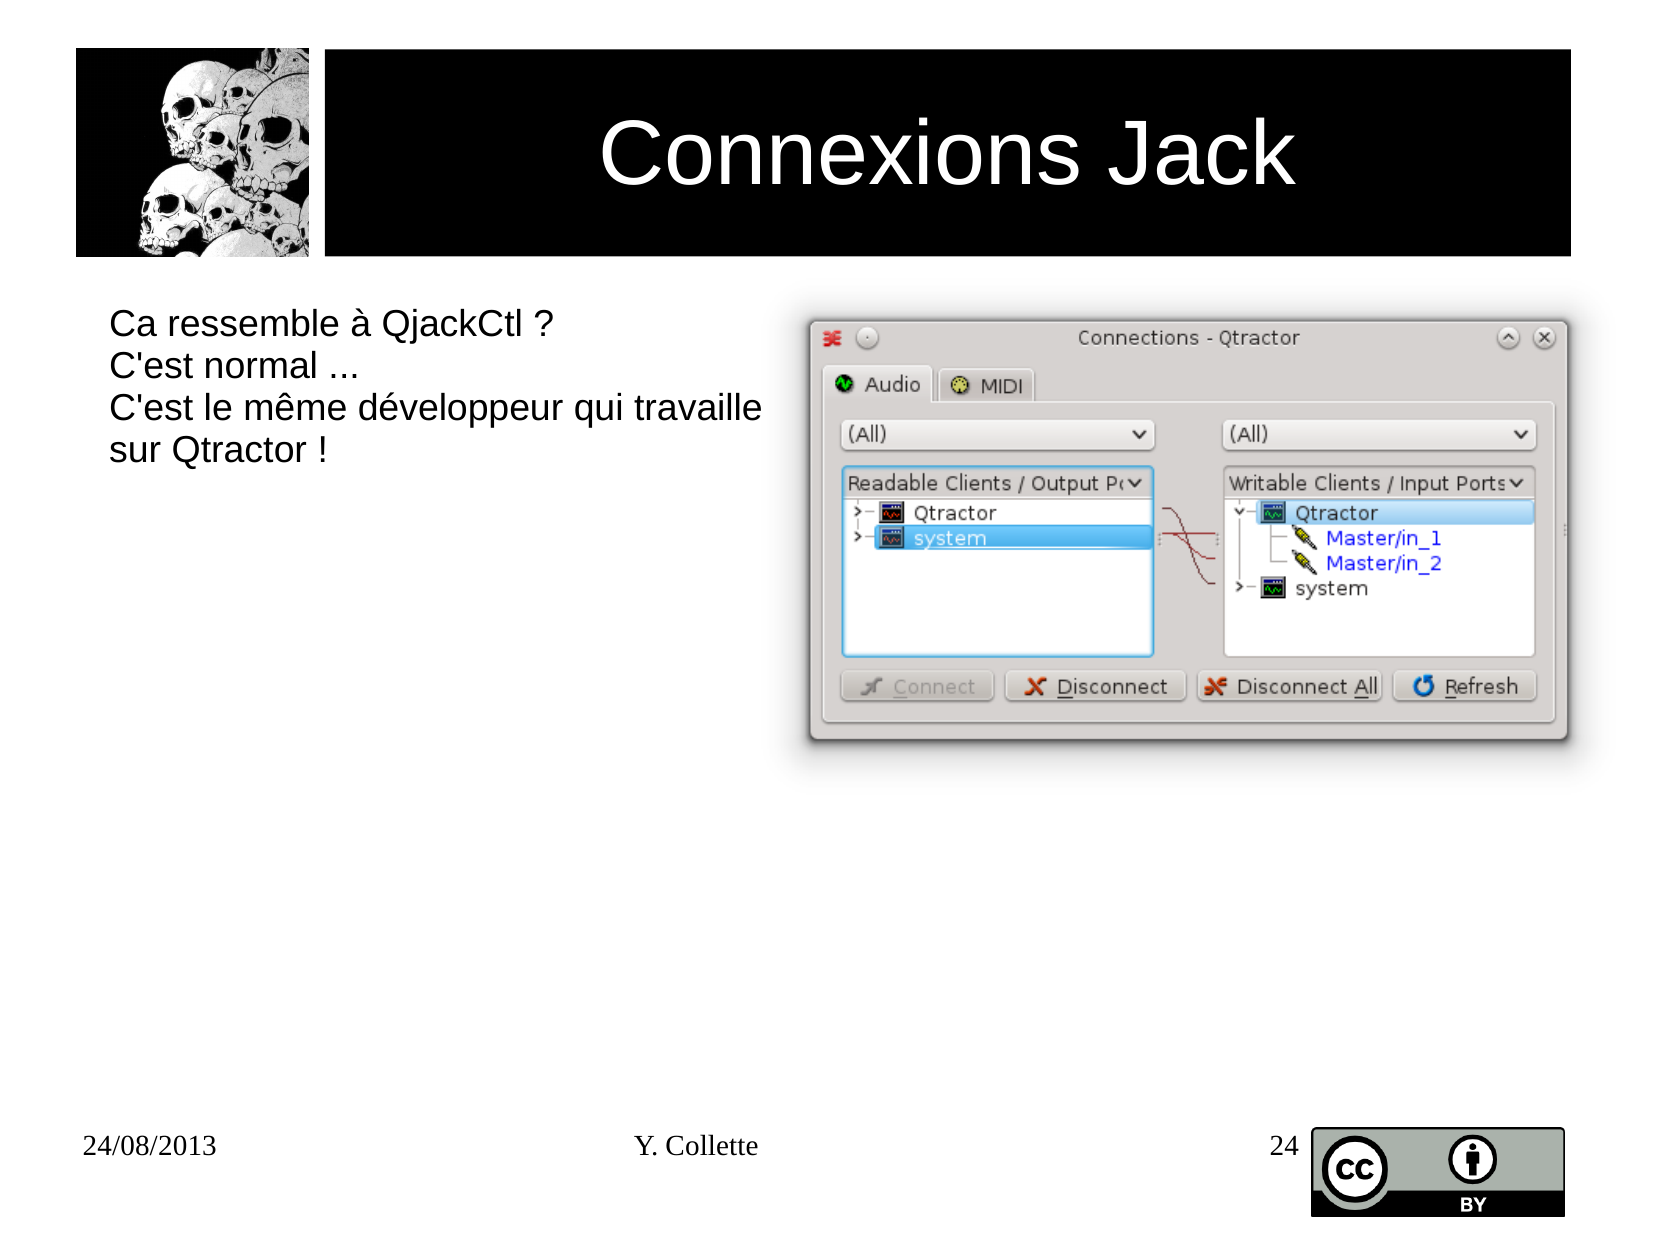

# Connexions Jack
Ca ressemble à QjackCtl ?
C'est normal ...
C'est le même développeur qui travaille sur Qtractor !
Y. Collette
24